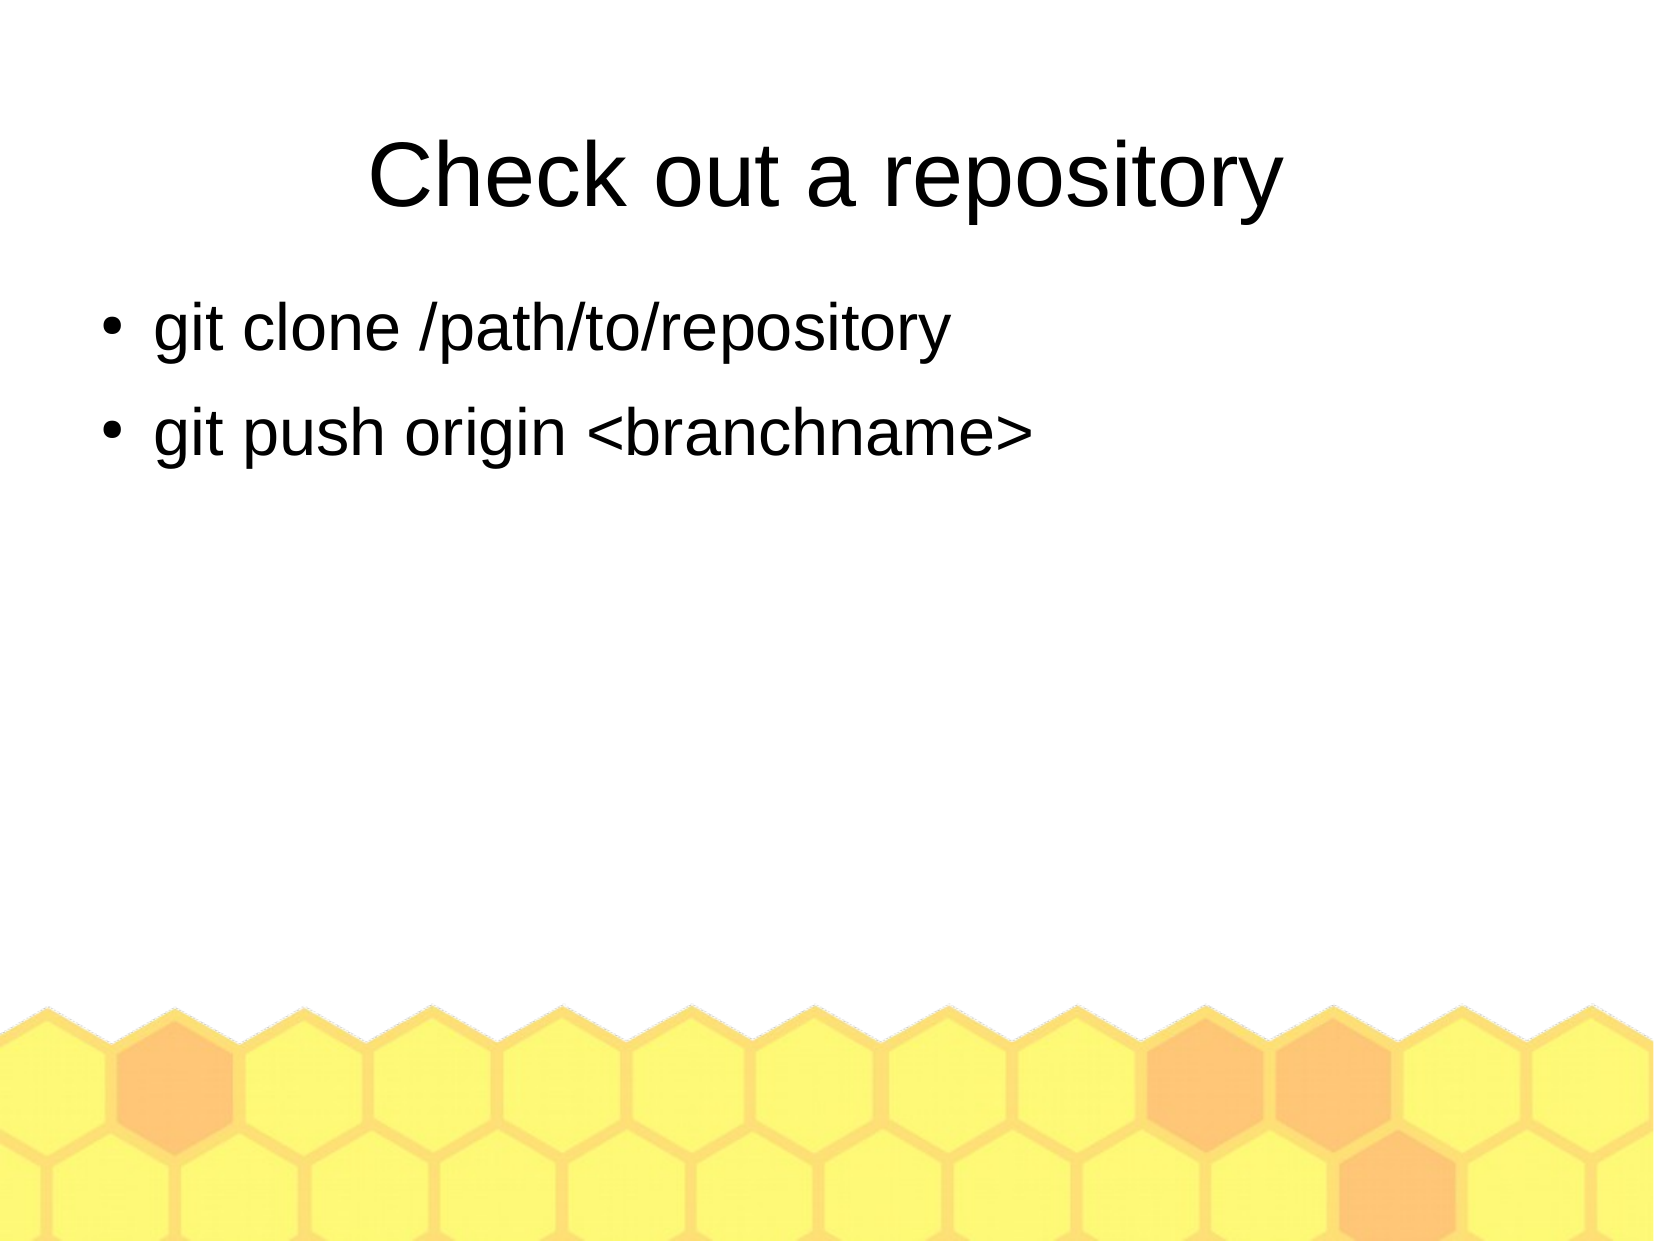

# Check out a repository
git clone /path/to/repository
git push origin <branchname>